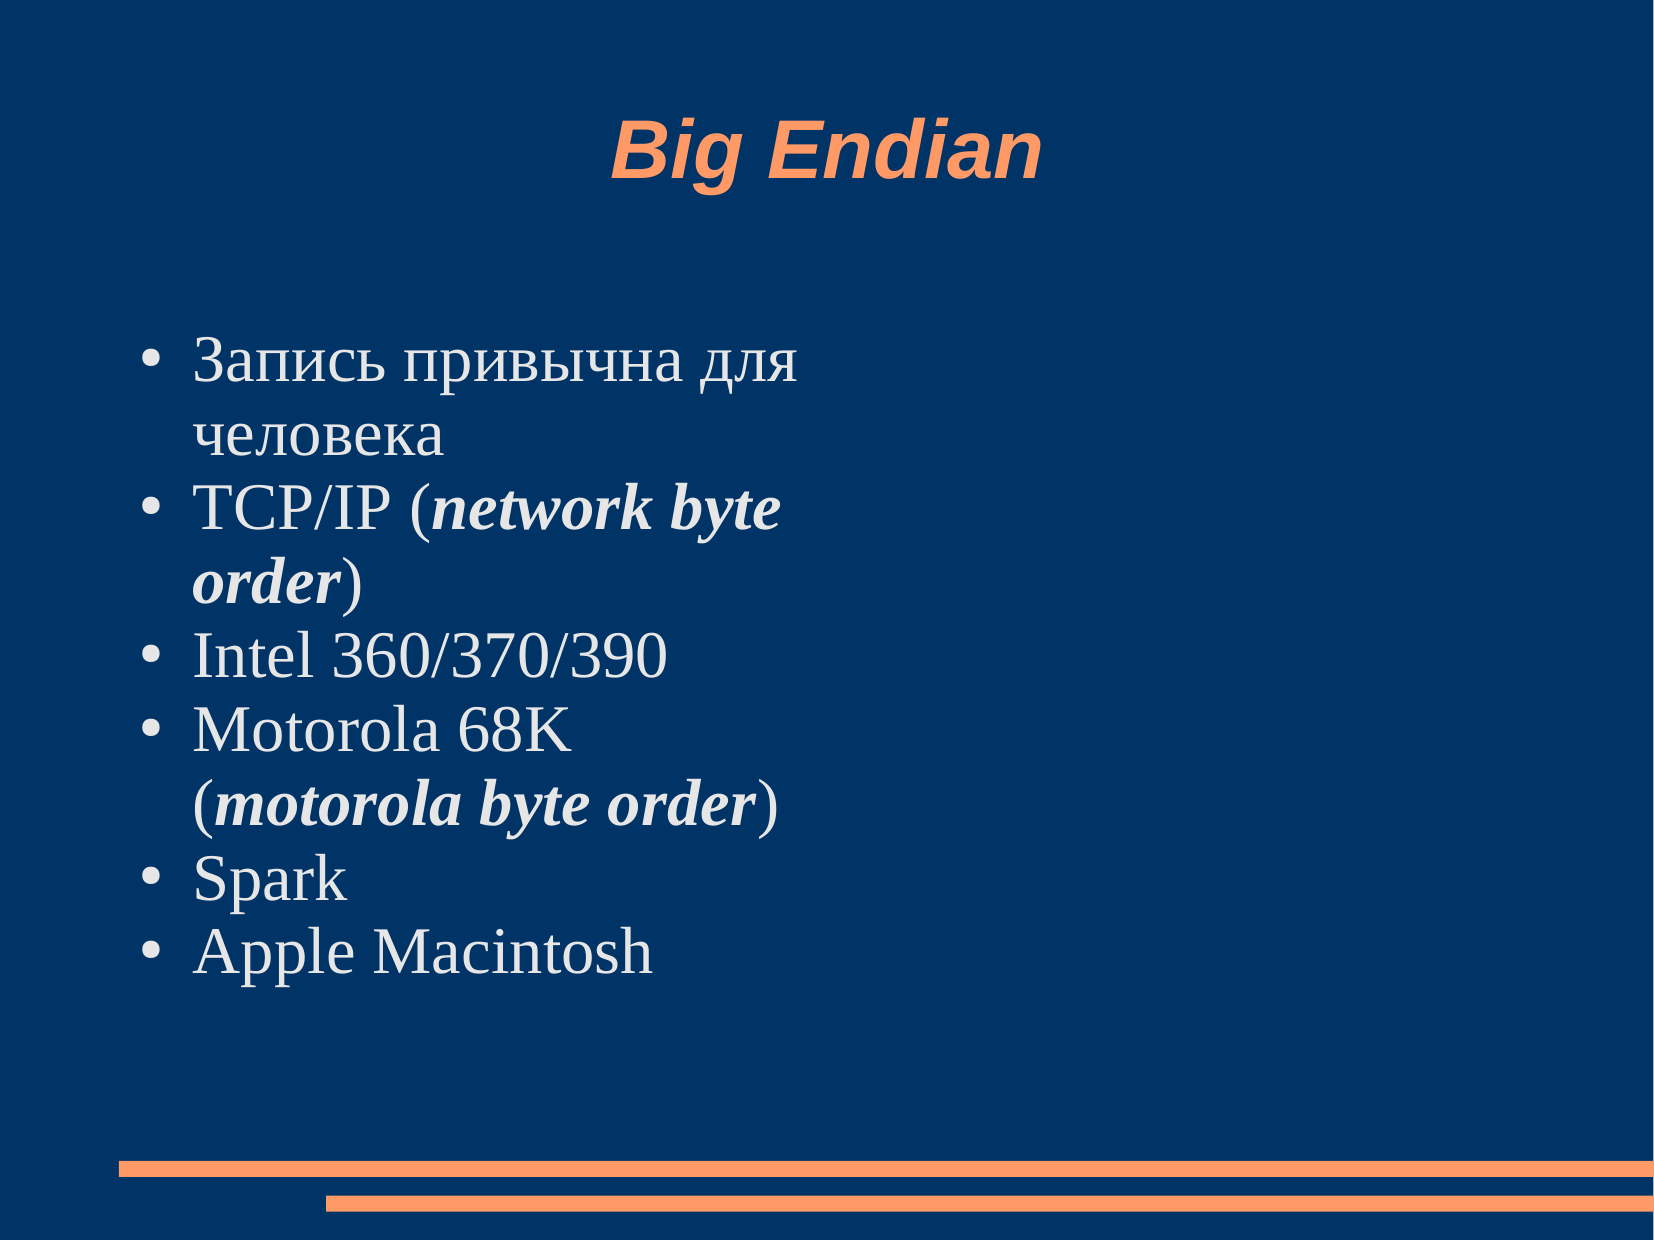

# Big Endian
Запись привычна для человека
TCP/IP (network byte order)
Intel 360/370/390
Motorola 68K (motorola byte order)
Spark
Apple Macintosh